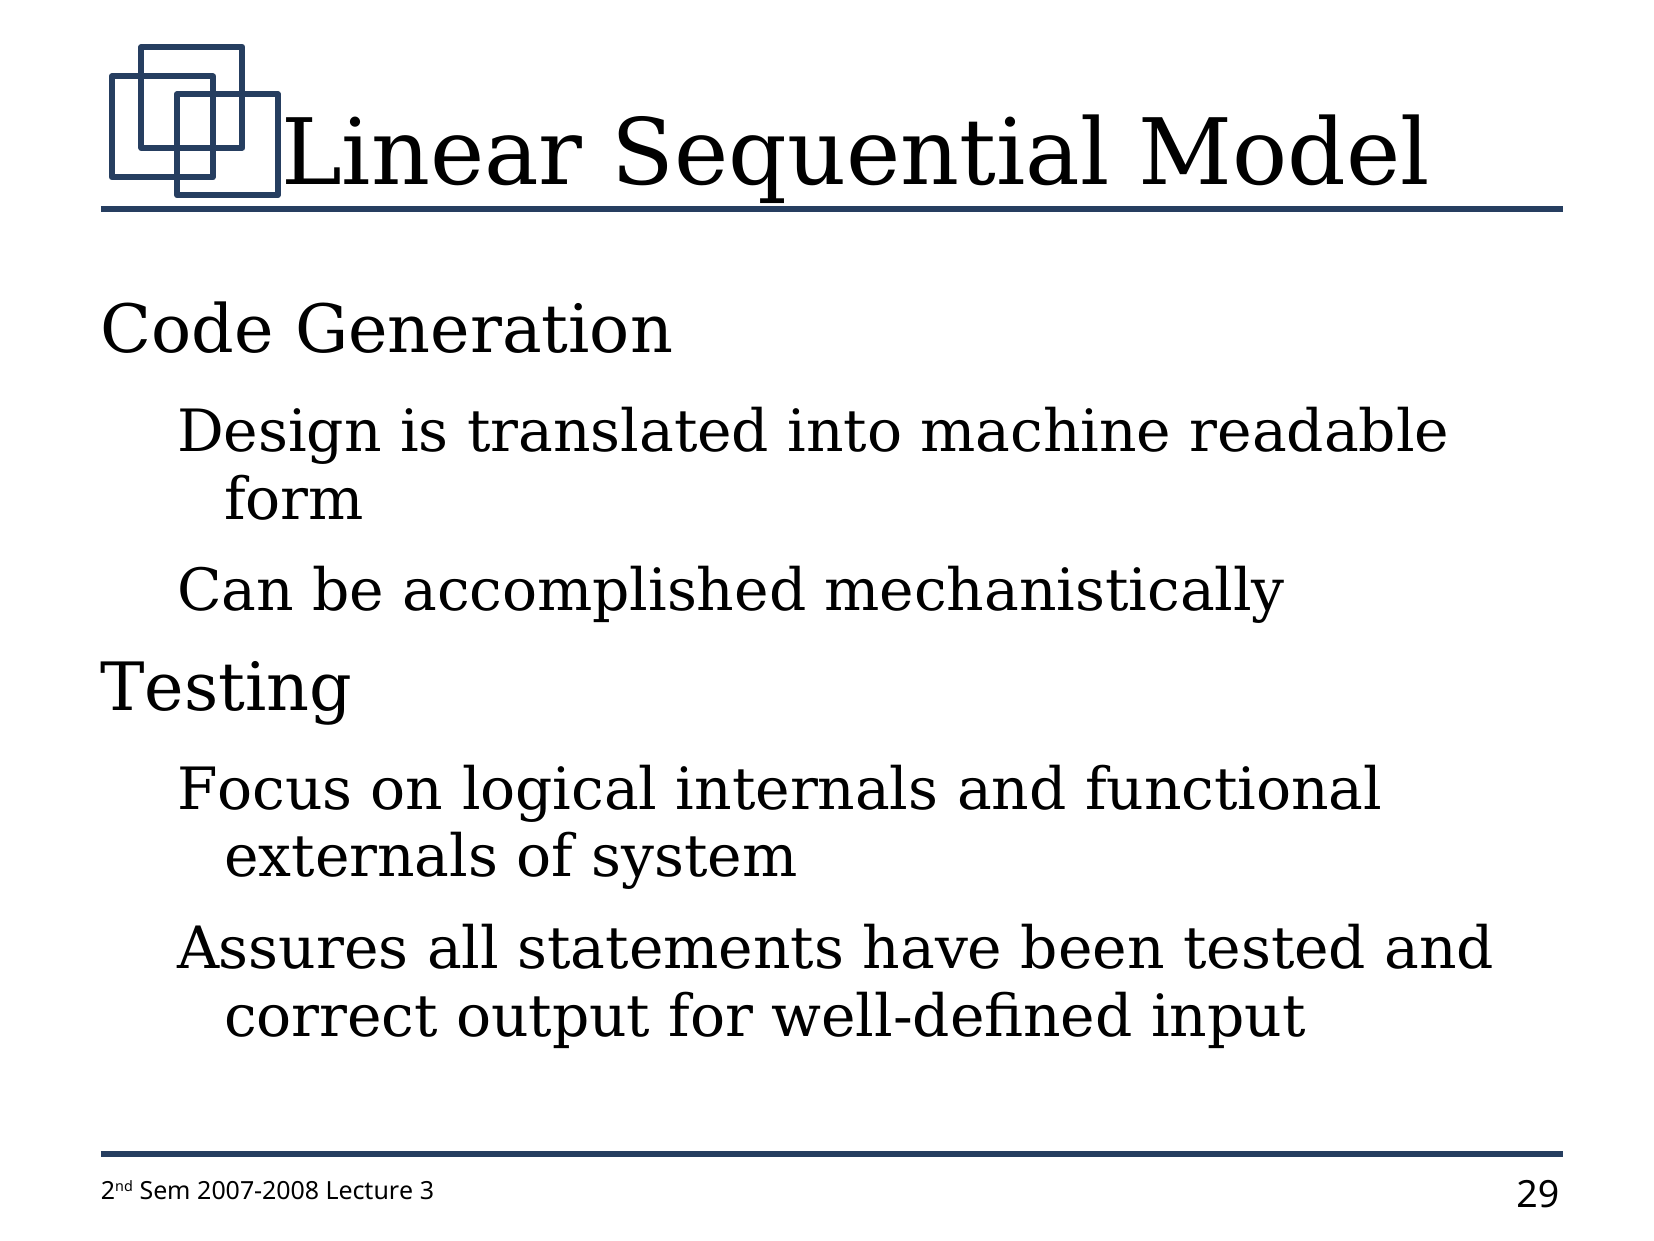

# Linear Sequential Model
Code Generation
Design is translated into machine readable form
Can be accomplished mechanistically
Testing
Focus on logical internals and functional externals of system
Assures all statements have been tested and correct output for well-defined input